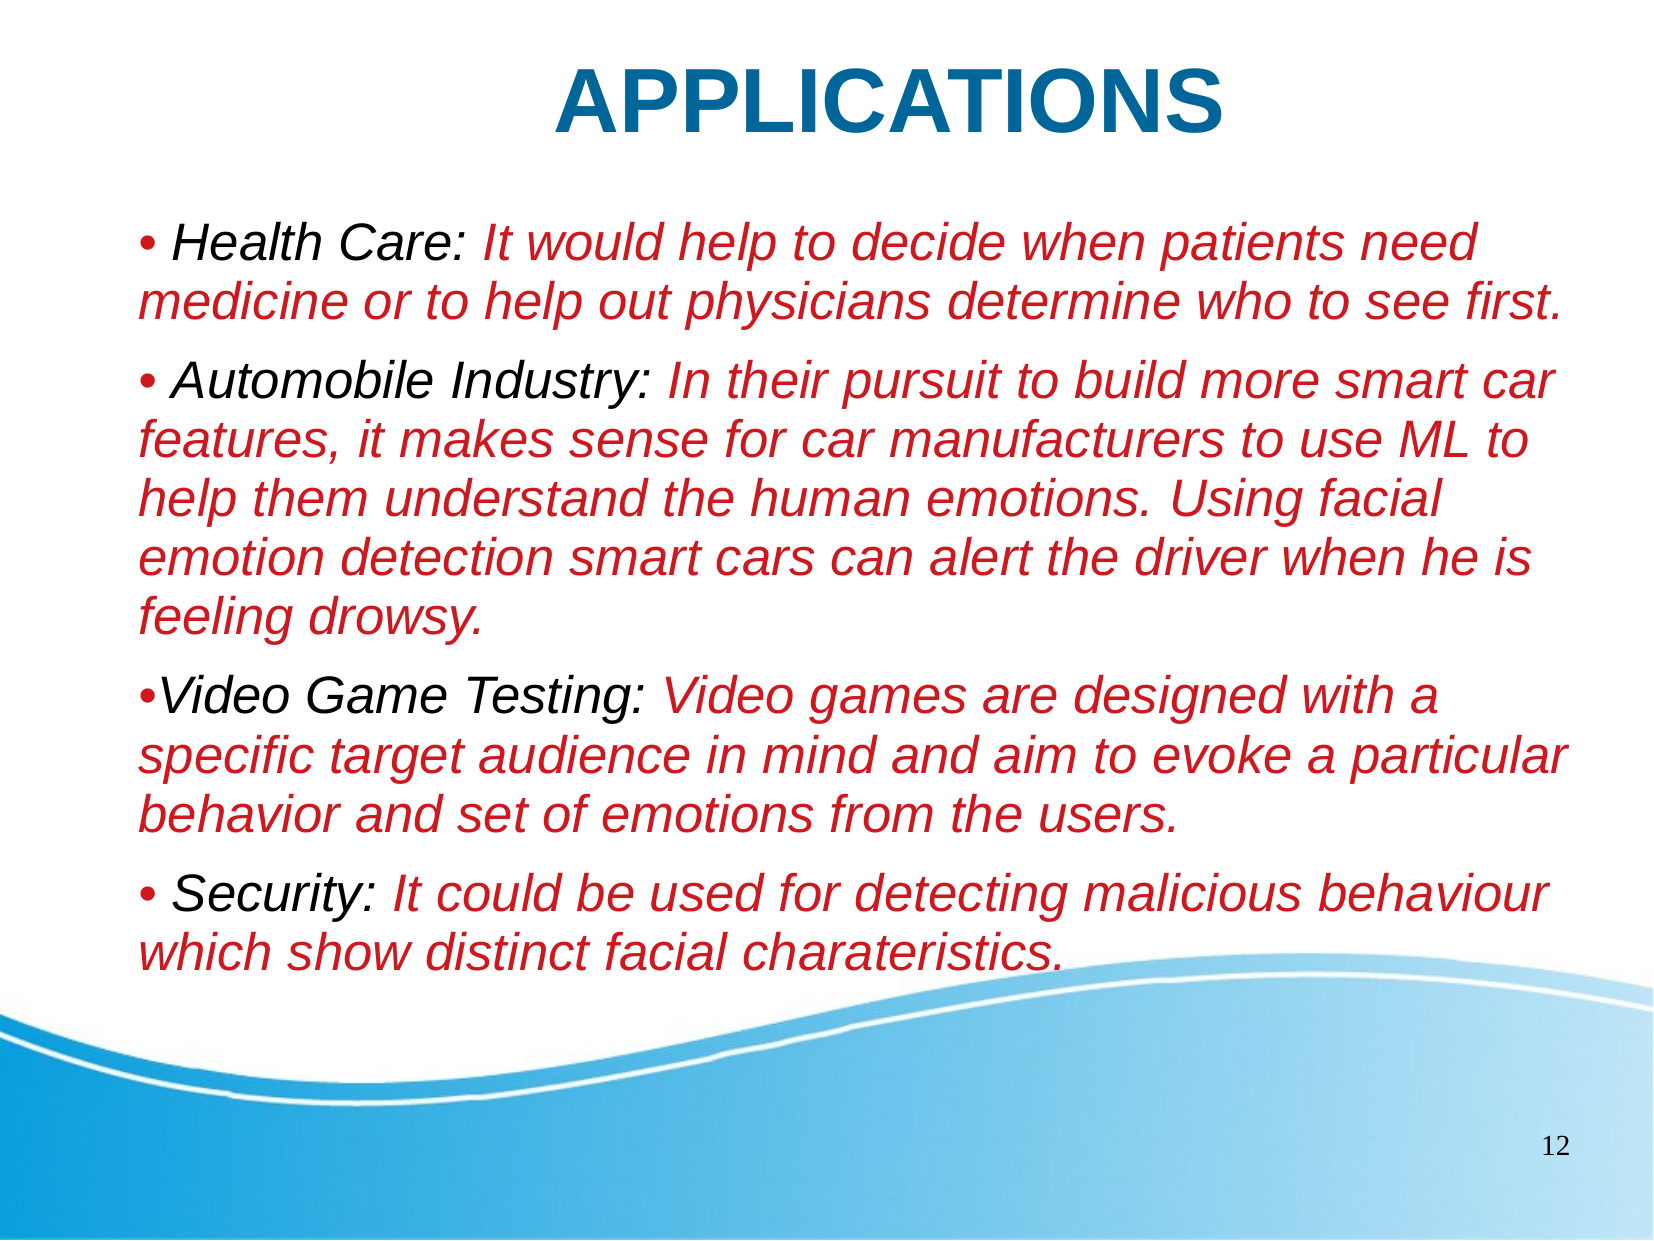

# APPLICATIONS
• Health Care: It would help to decide when patients need medicine or to help out physicians determine who to see first.
• Automobile Industry: In their pursuit to build more smart car features, it makes sense for car manufacturers to use ML to help them understand the human emotions. Using facial emotion detection smart cars can alert the driver when he is feeling drowsy.
•Video Game Testing: Video games are designed with a specific target audience in mind and aim to evoke a particular behavior and set of emotions from the users.
• Security: It could be used for detecting malicious behaviour which show distinct facial charateristics.
12